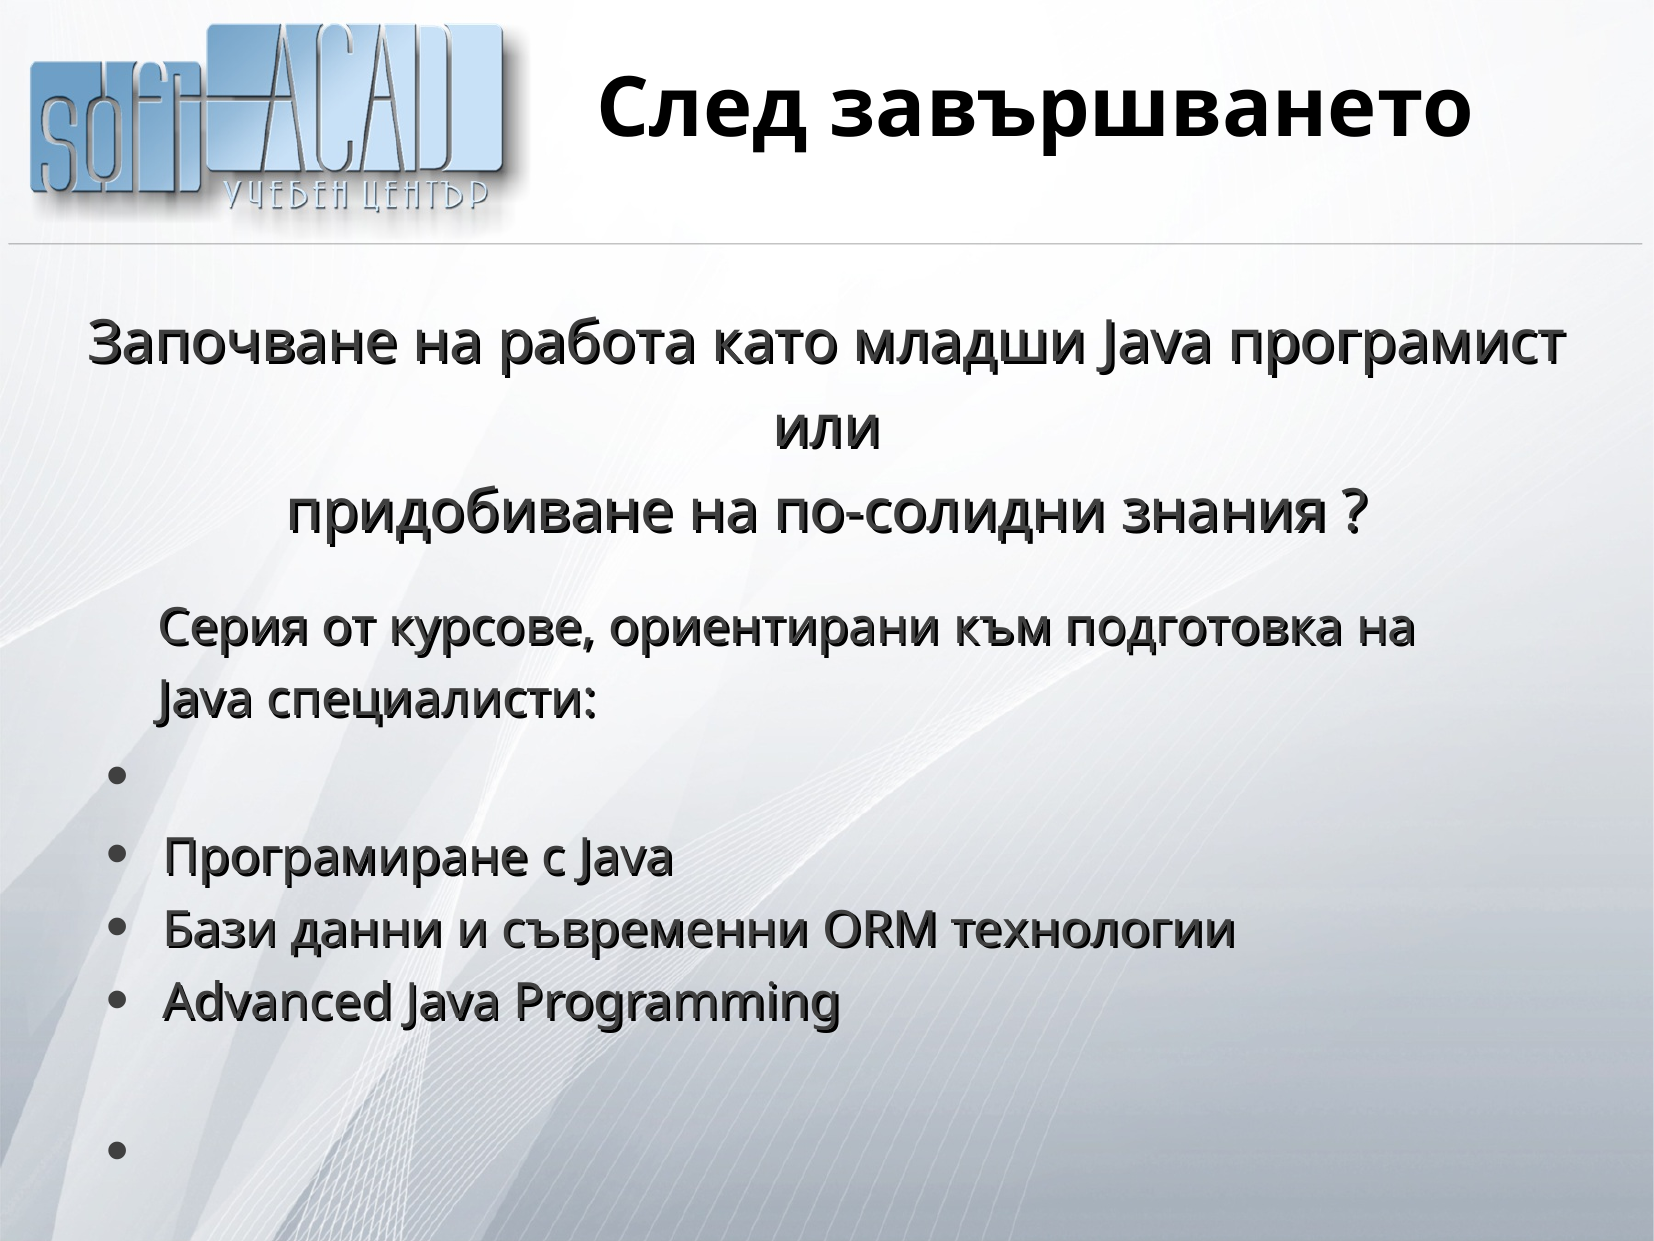

# След завършването
Започване на работа като младши Java програмист
или
придобиване на по-солидни знания ?
 Серия от курсове, ориентирани към подготовка на
 Java специалисти:
Програмиране с Java
Бази данни и съвременни ORM технологии
Advanced Java Programming